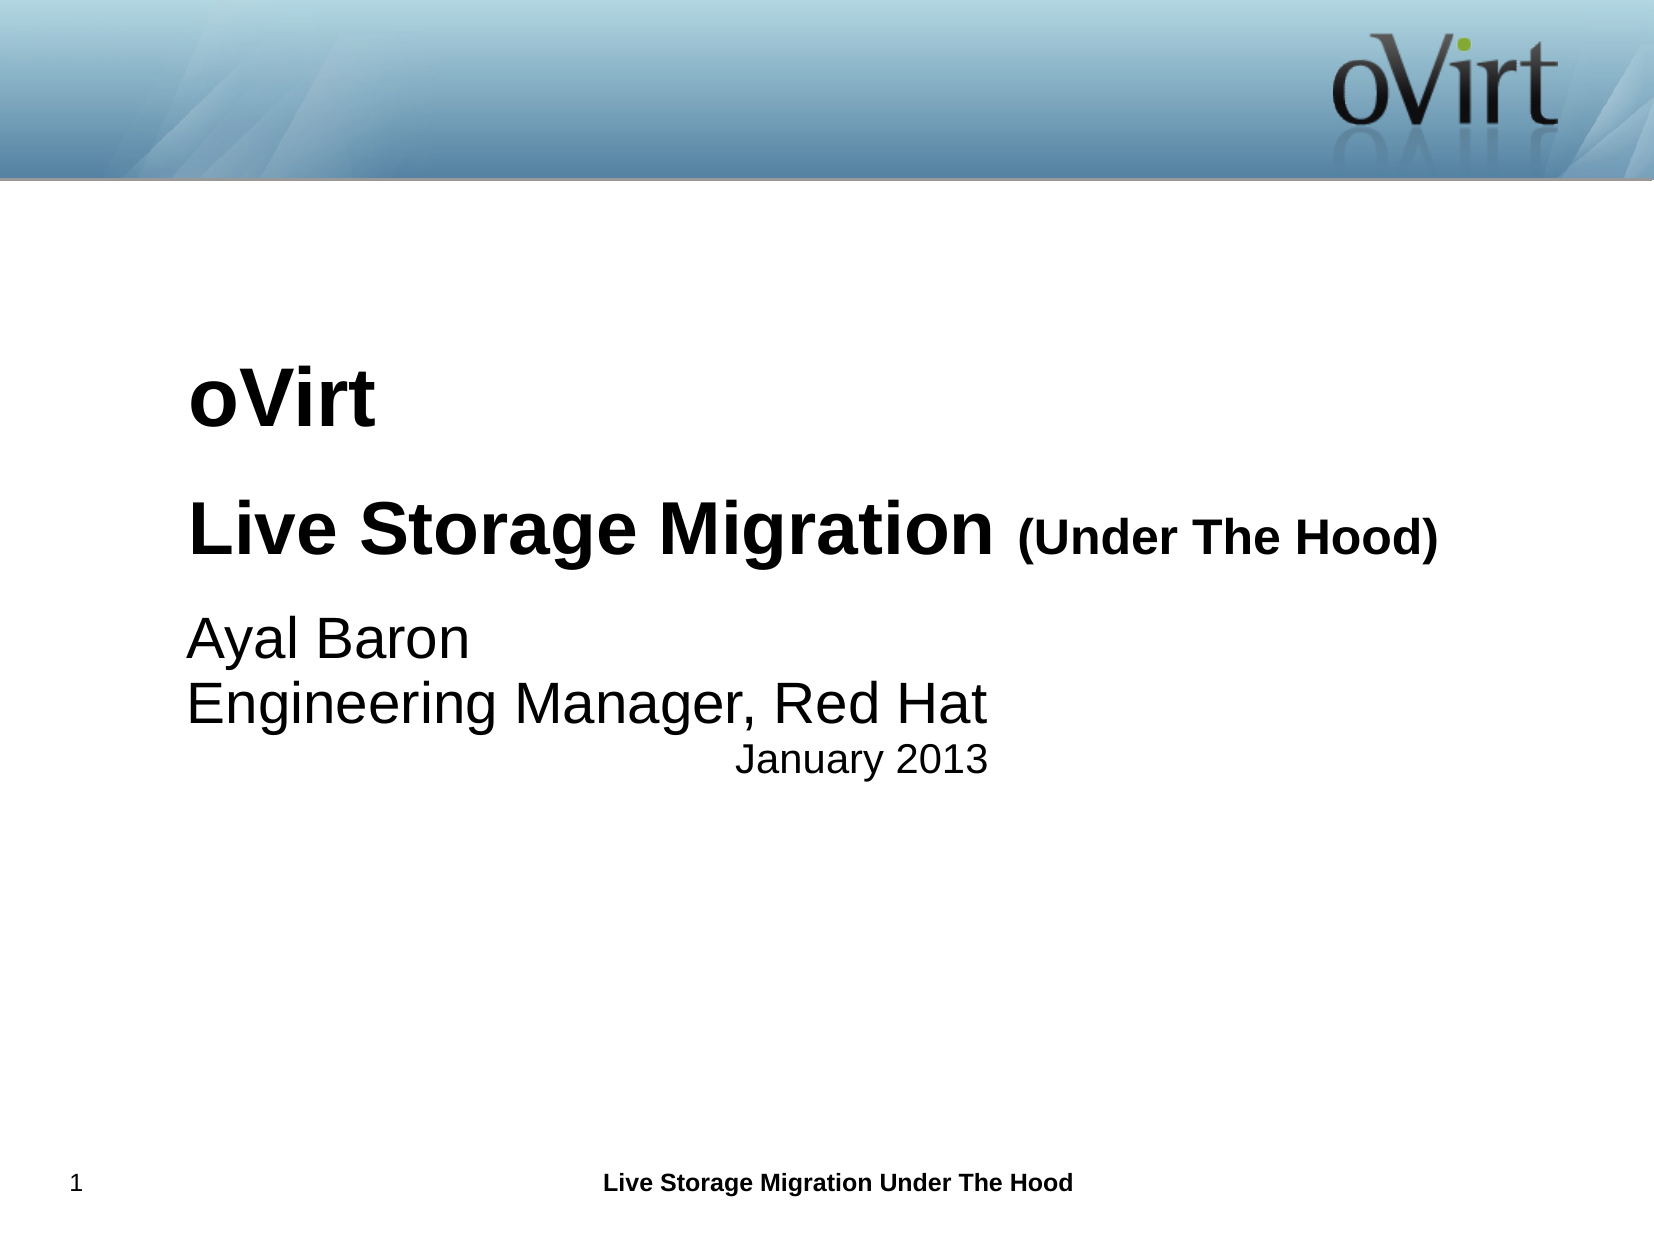

oVirt
Live Storage Migration (Under The Hood)
Ayal Baron
Engineering Manager, Red Hat
January 2013